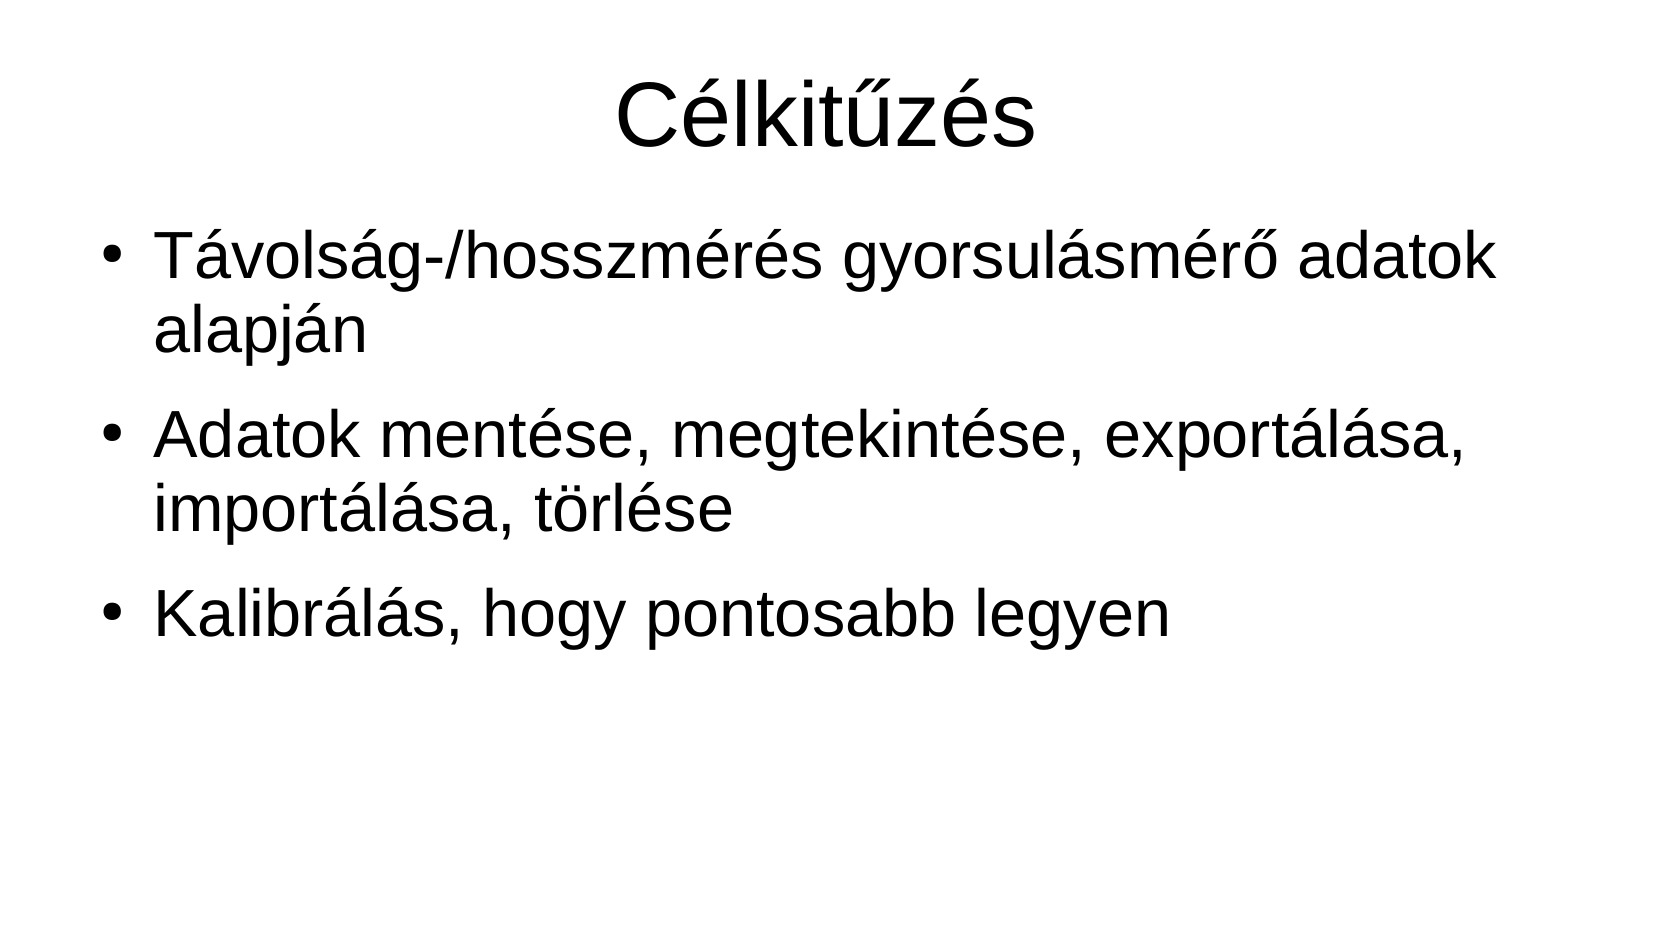

# Célkitűzés
Távolság-/hosszmérés gyorsulásmérő adatok alapján
Adatok mentése, megtekintése, exportálása, importálása, törlése
Kalibrálás, hogy pontosabb legyen